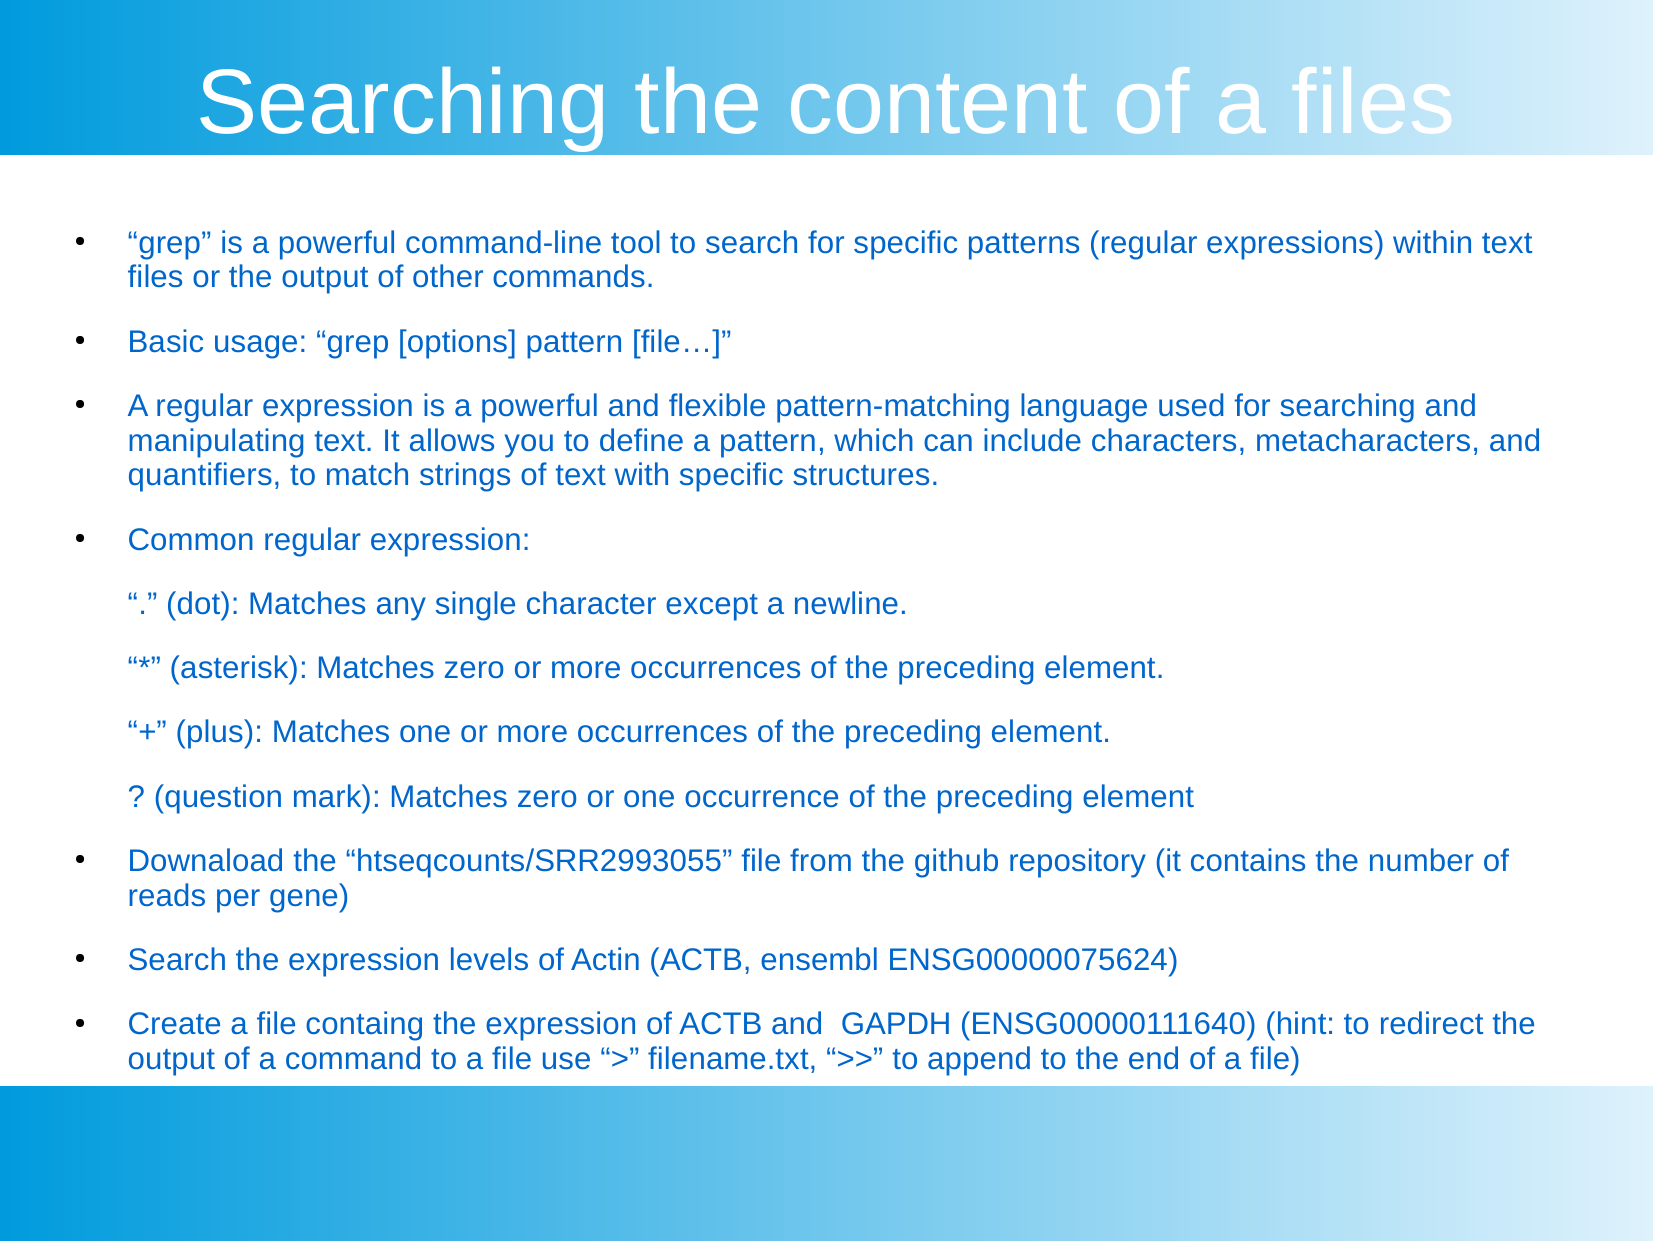

# Searching the content of a files
“grep” is a powerful command-line tool to search for specific patterns (regular expressions) within text files or the output of other commands.
Basic usage: “grep [options] pattern [file…]”
A regular expression is a powerful and flexible pattern-matching language used for searching and manipulating text. It allows you to define a pattern, which can include characters, metacharacters, and quantifiers, to match strings of text with specific structures.
Common regular expression:
“.” (dot): Matches any single character except a newline.
“*” (asterisk): Matches zero or more occurrences of the preceding element.
“+” (plus): Matches one or more occurrences of the preceding element.
? (question mark): Matches zero or one occurrence of the preceding element
Downaload the “htseqcounts/SRR2993055” file from the github repository (it contains the number of reads per gene)
Search the expression levels of Actin (ACTB, ensembl ENSG00000075624)
Create a file containg the expression of ACTB and GAPDH (ENSG00000111640) (hint: to redirect the output of a command to a file use “>” filename.txt, “>>” to append to the end of a file)